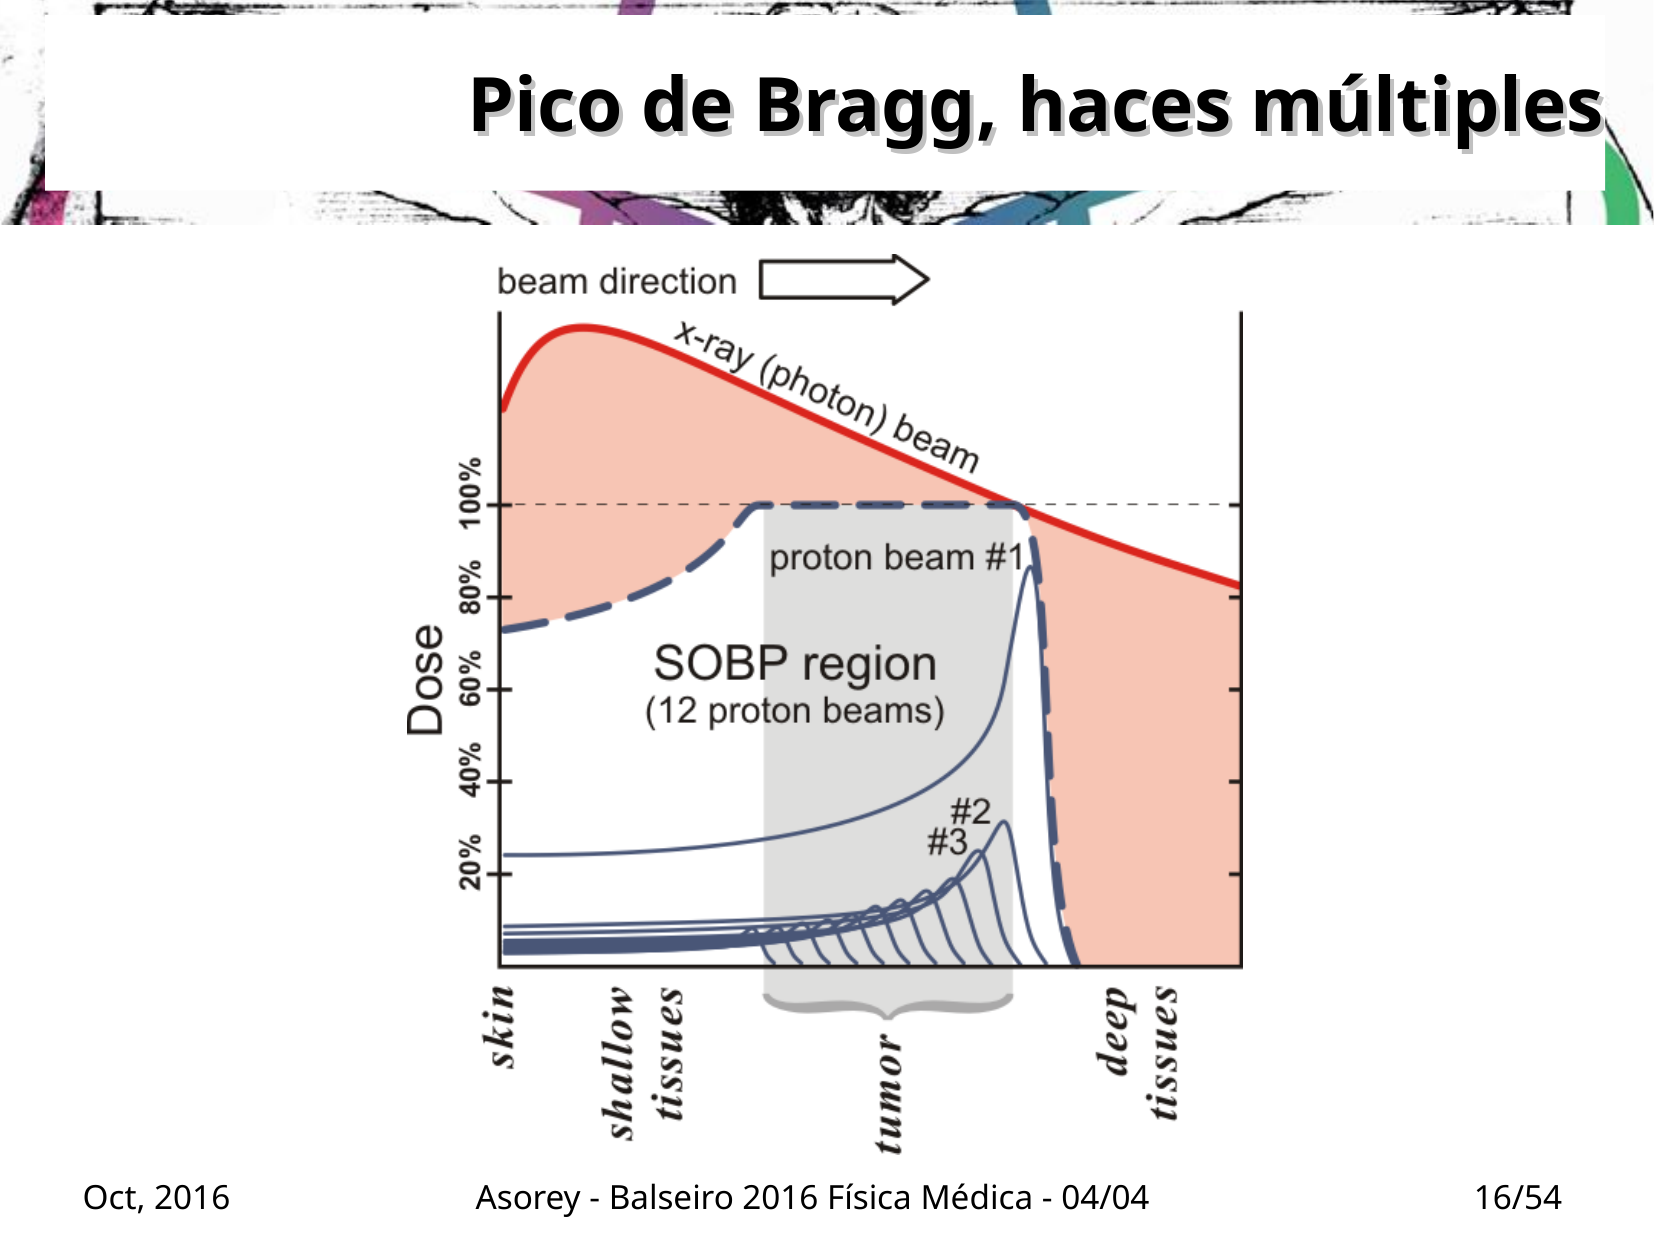

# Pico de Bragg, haces múltiples
Oct, 2016
Asorey - Balseiro 2016 Física Médica - 04/04
16